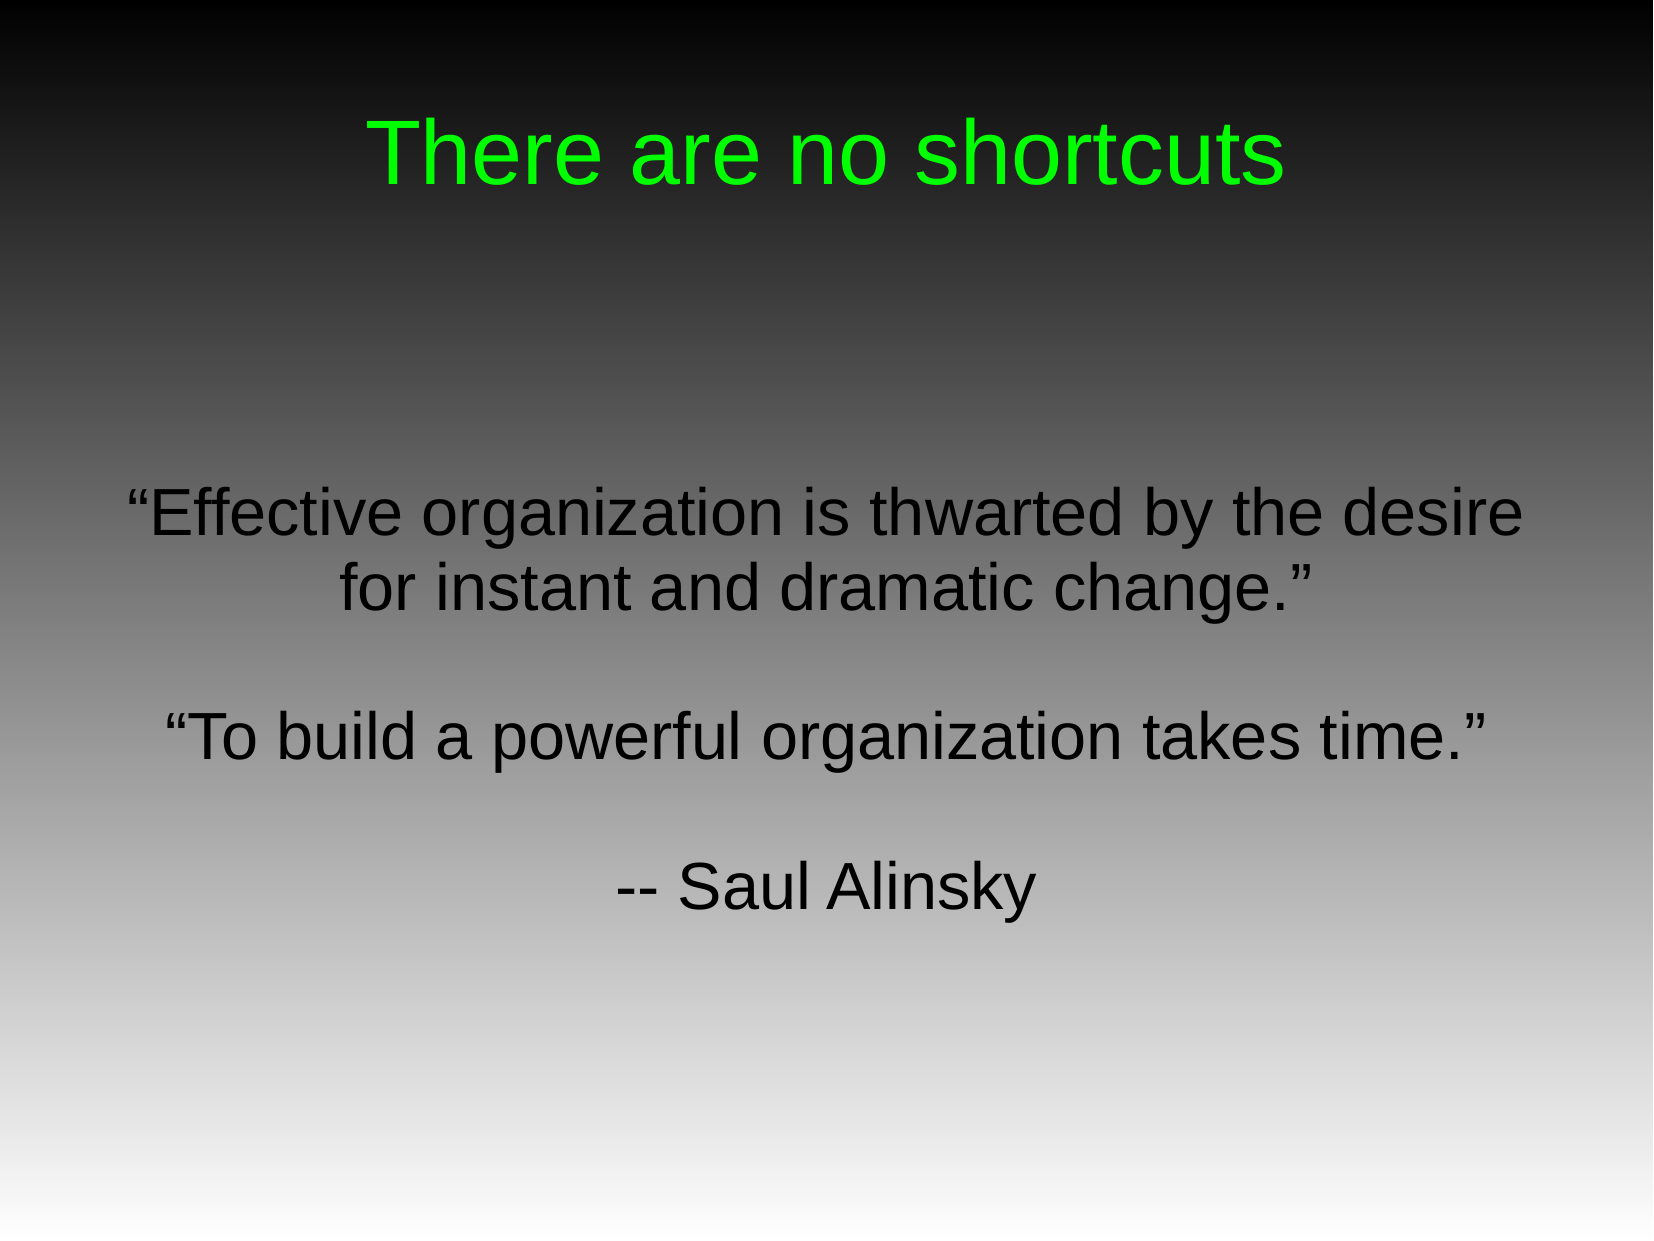

# There are no shortcuts
“Effective organization is thwarted by the desire for instant and dramatic change.”
“To build a powerful organization takes time.”
-- Saul Alinsky